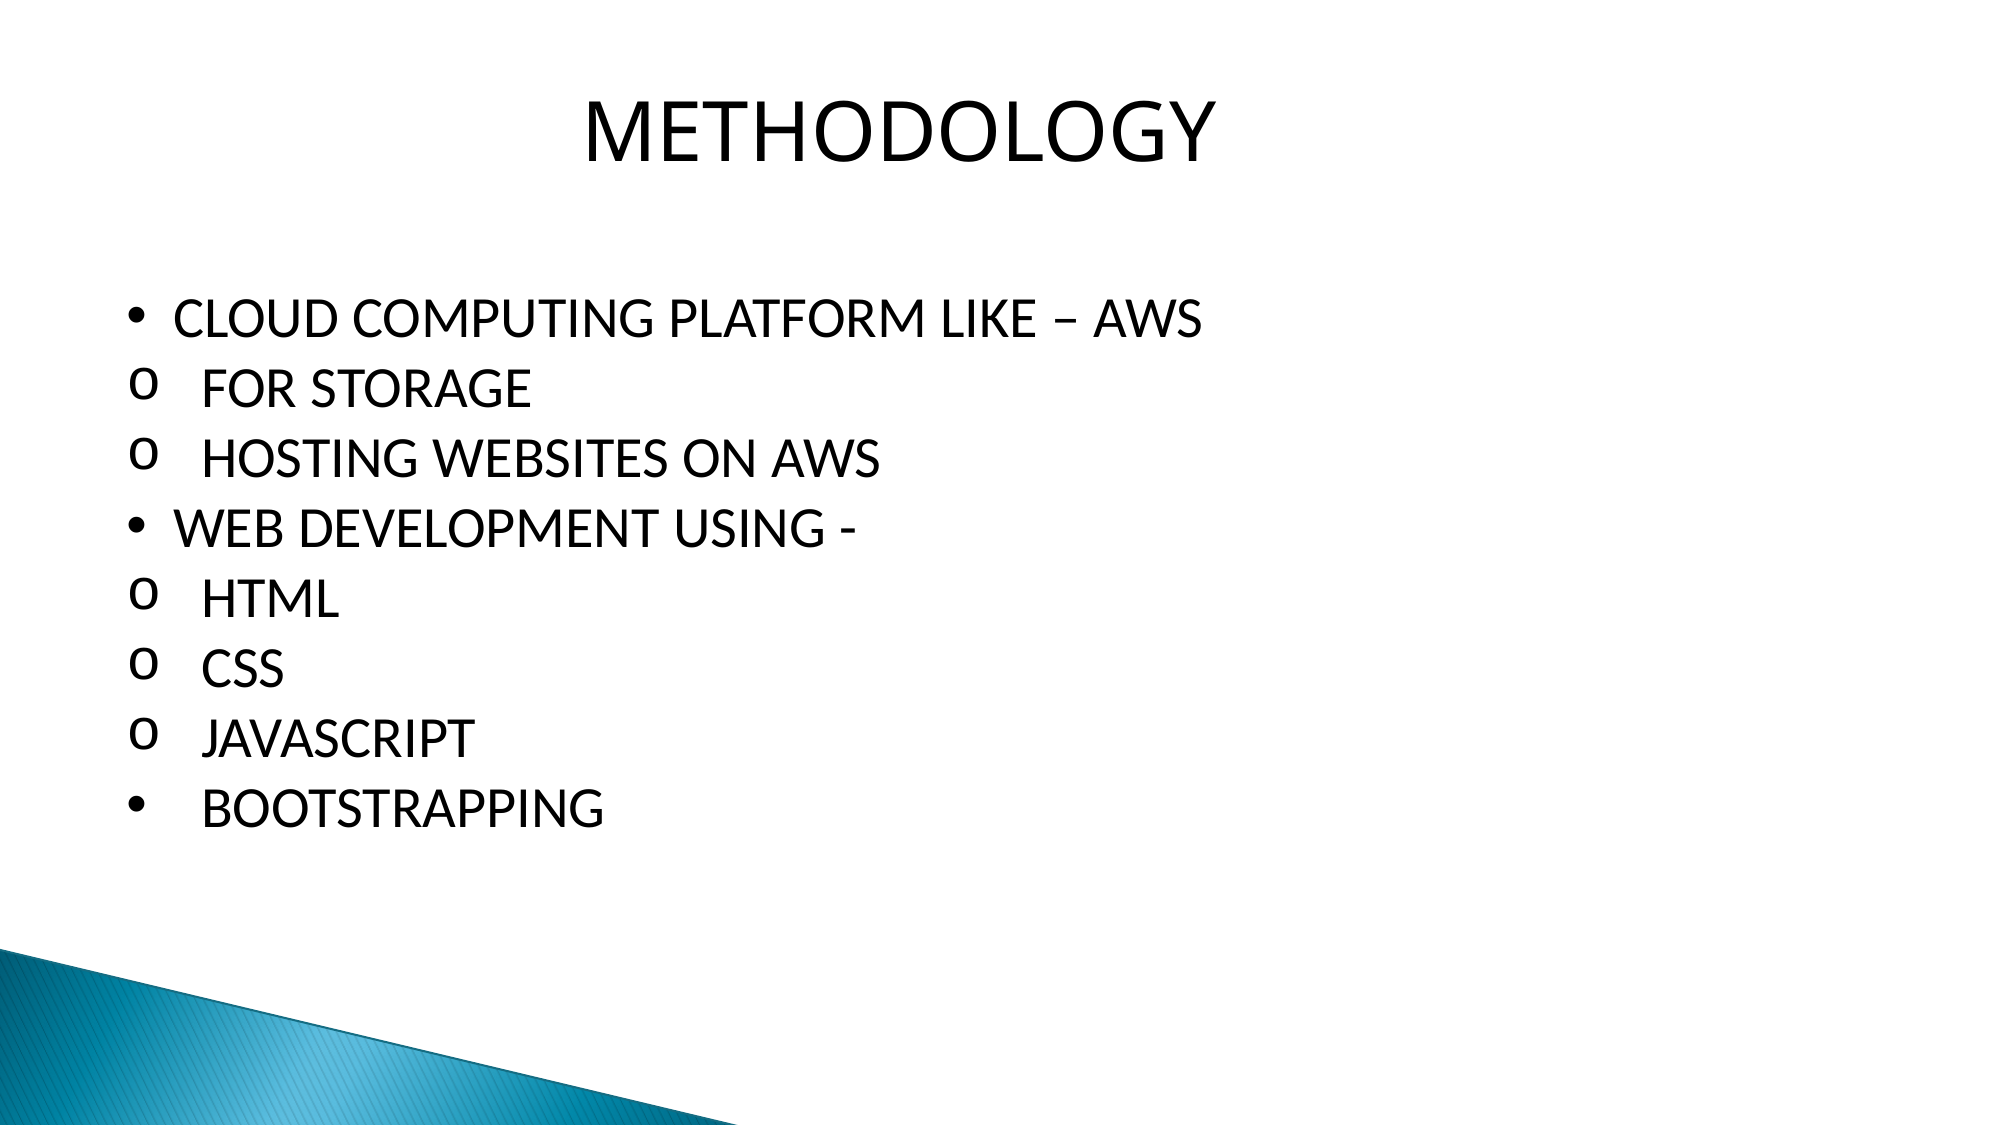

METHODOLOGY
CLOUD COMPUTING PLATFORM LIKE – AWS
FOR STORAGE
HOSTING WEBSITES ON AWS
WEB DEVELOPMENT USING -
HTML
CSS
JAVASCRIPT
BOOTSTRAPPING